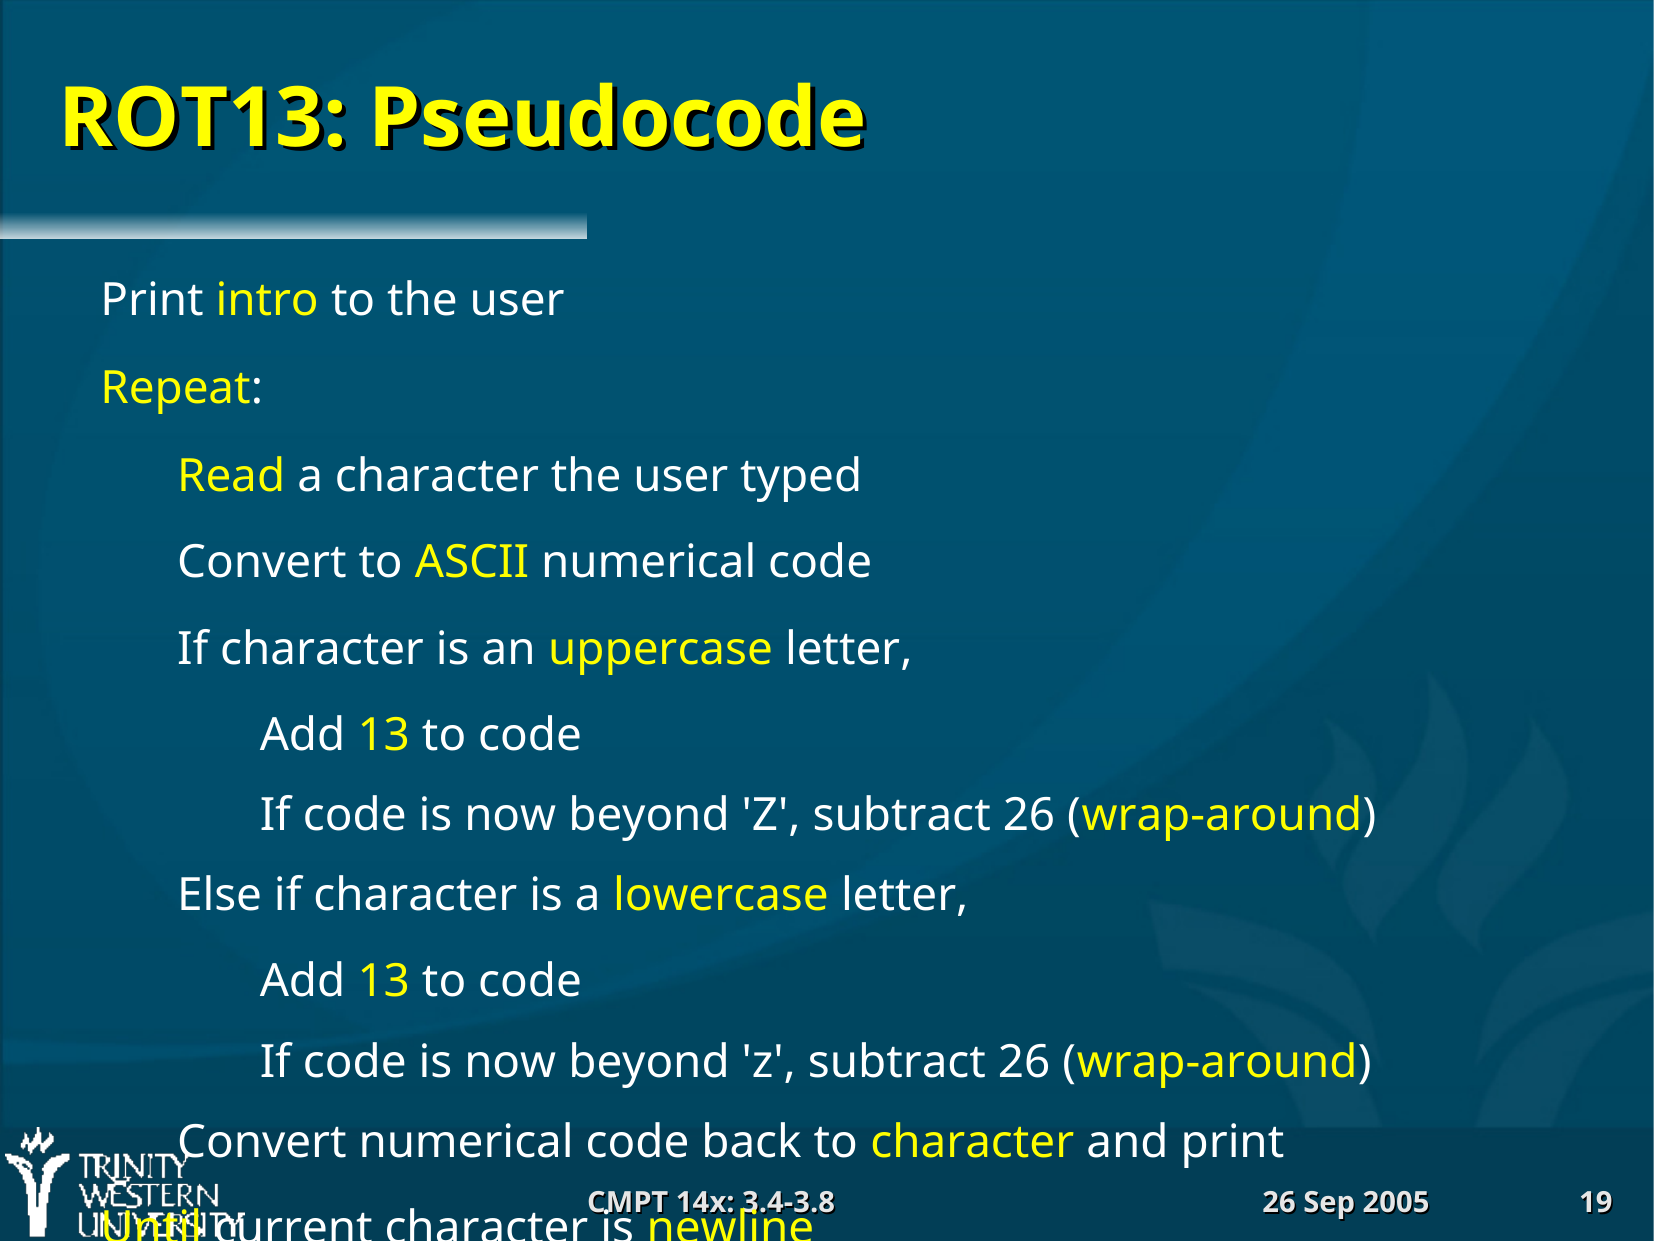

# ROT13: Pseudocode
Print intro to the user
Repeat:
Read a character the user typed
Convert to ASCII numerical code
If character is an uppercase letter,
Add 13 to code
If code is now beyond 'Z', subtract 26 (wrap-around)
Else if character is a lowercase letter,
Add 13 to code
If code is now beyond 'z', subtract 26 (wrap-around)
Convert numerical code back to character and print
Until current character is newline
CMPT 14x: 3.4-3.8
26 Sep 2005
19